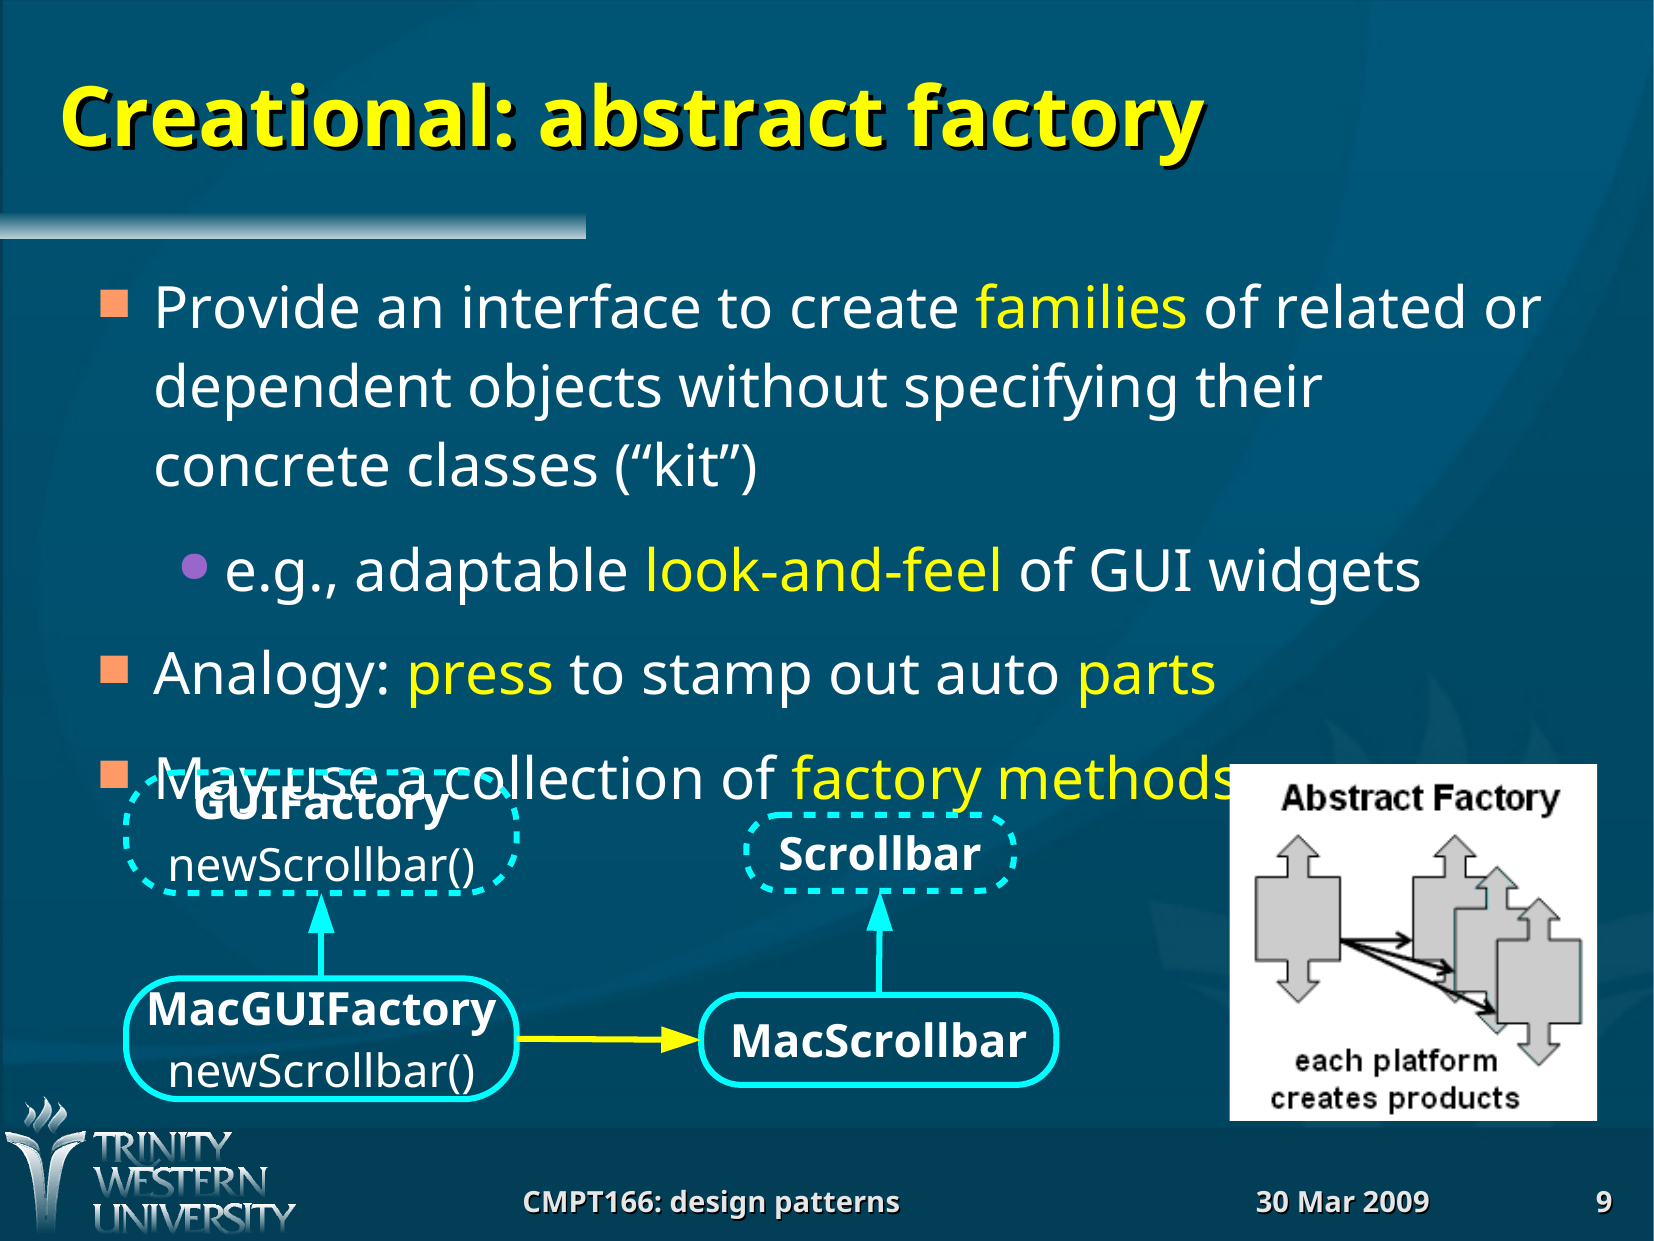

# Creational: abstract factory
Provide an interface to create families of related or dependent objects without specifying their concrete classes (“kit”)
e.g., adaptable look-and-feel of GUI widgets
Analogy: press to stamp out auto parts
May use a collection of factory methods
GUIFactory
newScrollbar()
Scrollbar
MacGUIFactory
newScrollbar()
MacScrollbar
CMPT166: design patterns
30 Mar 2009
9